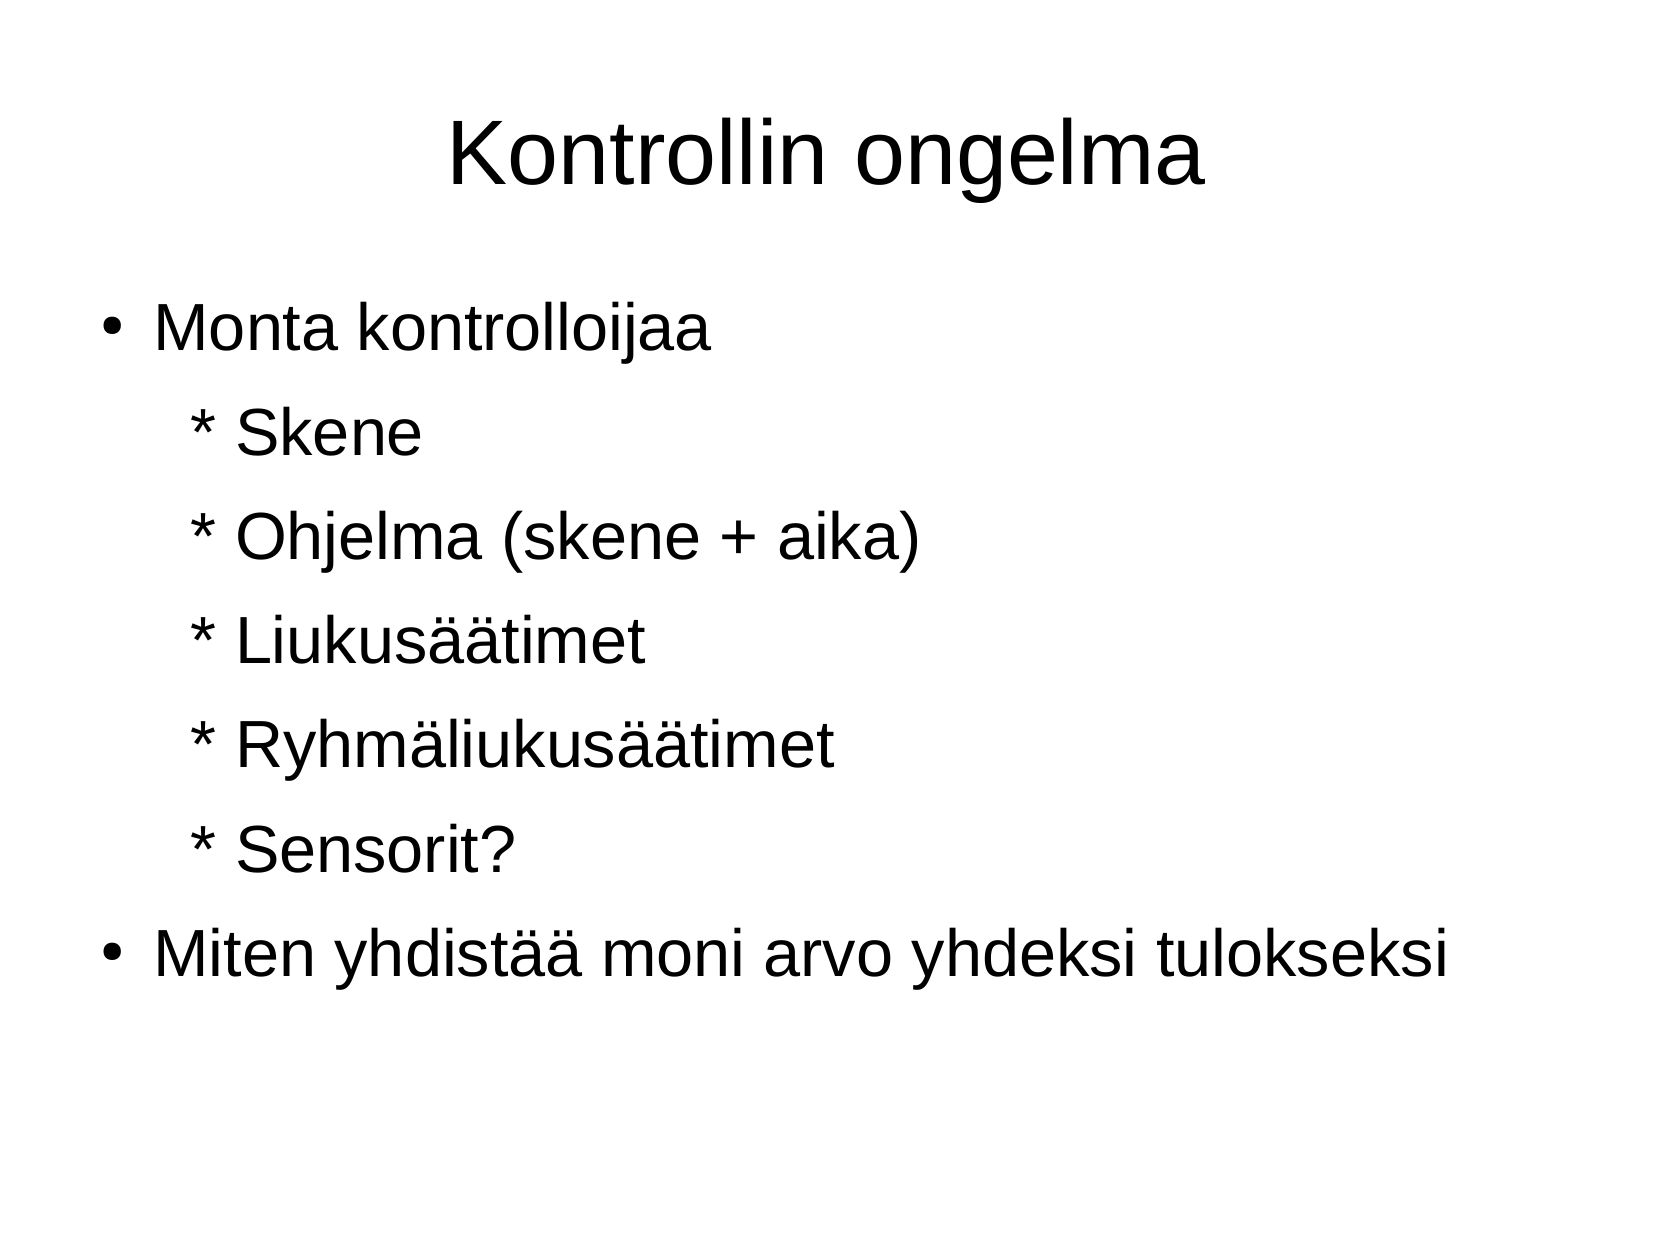

# Kontrollin ongelma
Monta kontrolloijaa
 * Skene
 * Ohjelma (skene + aika)
 * Liukusäätimet
 * Ryhmäliukusäätimet
 * Sensorit?
Miten yhdistää moni arvo yhdeksi tulokseksi